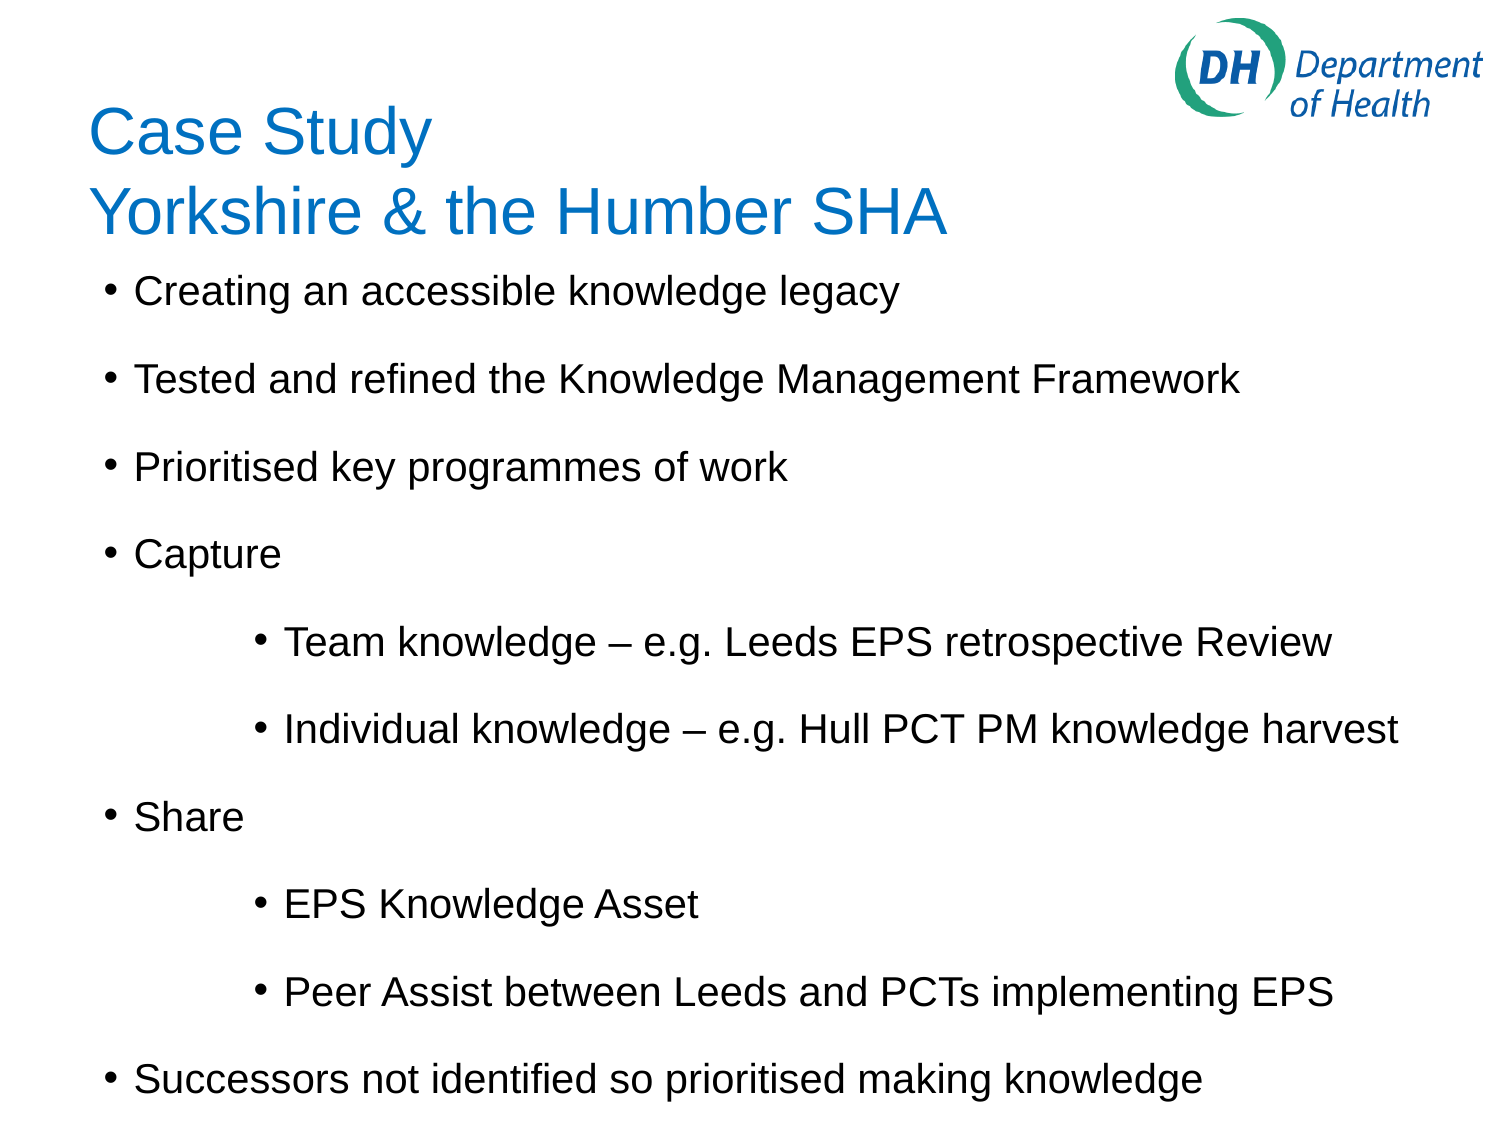

# Case Study
Yorkshire & the Humber SHA
Creating an accessible knowledge legacy
Tested and refined the Knowledge Management Framework
Prioritised key programmes of work
Capture
Team knowledge – e.g. Leeds EPS retrospective Review
Individual knowledge – e.g. Hull PCT PM knowledge harvest
Share
EPS Knowledge Asset
Peer Assist between Leeds and PCTs implementing EPS
Successors not identified so prioritised making knowledge accessible